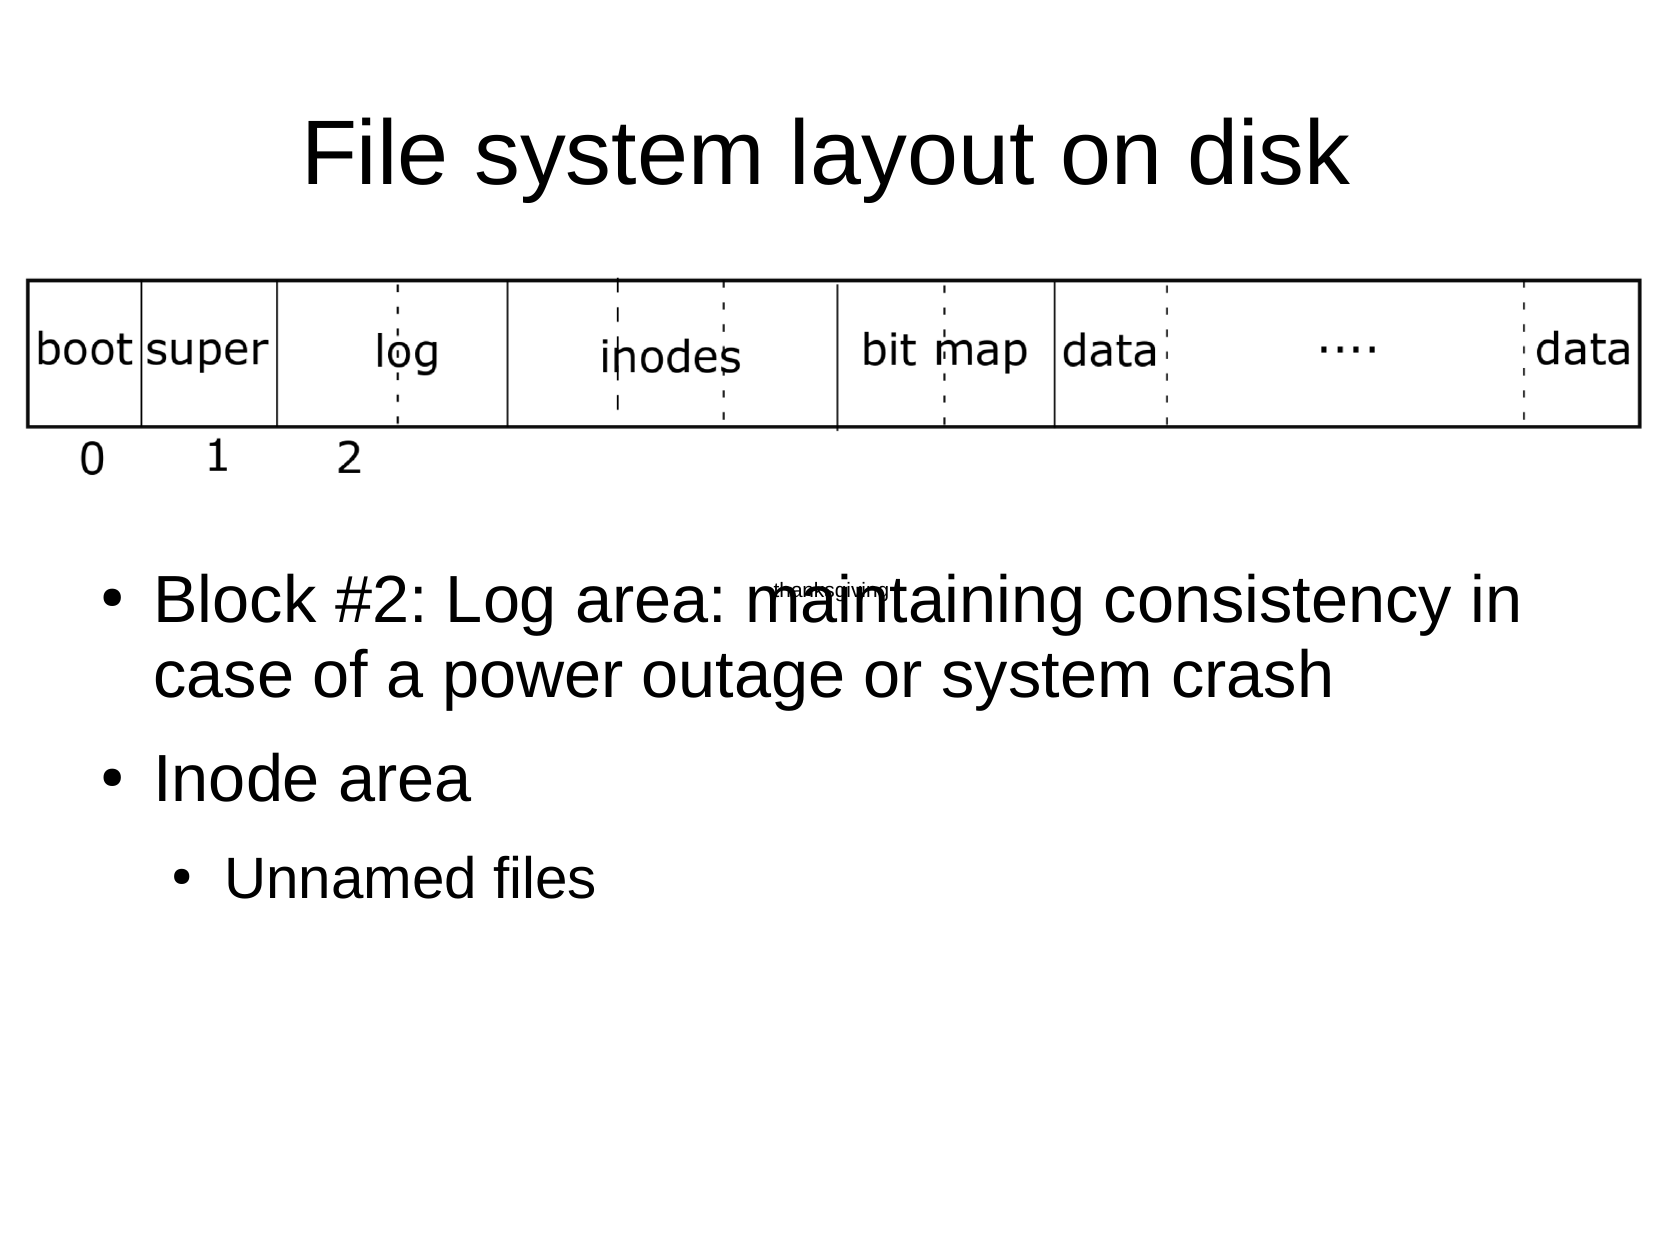

# File system layout on disk
Block #2: Log area: maintaining consistency in case of a power outage or system crash
Inode area
Unnamed files
thanksgiving